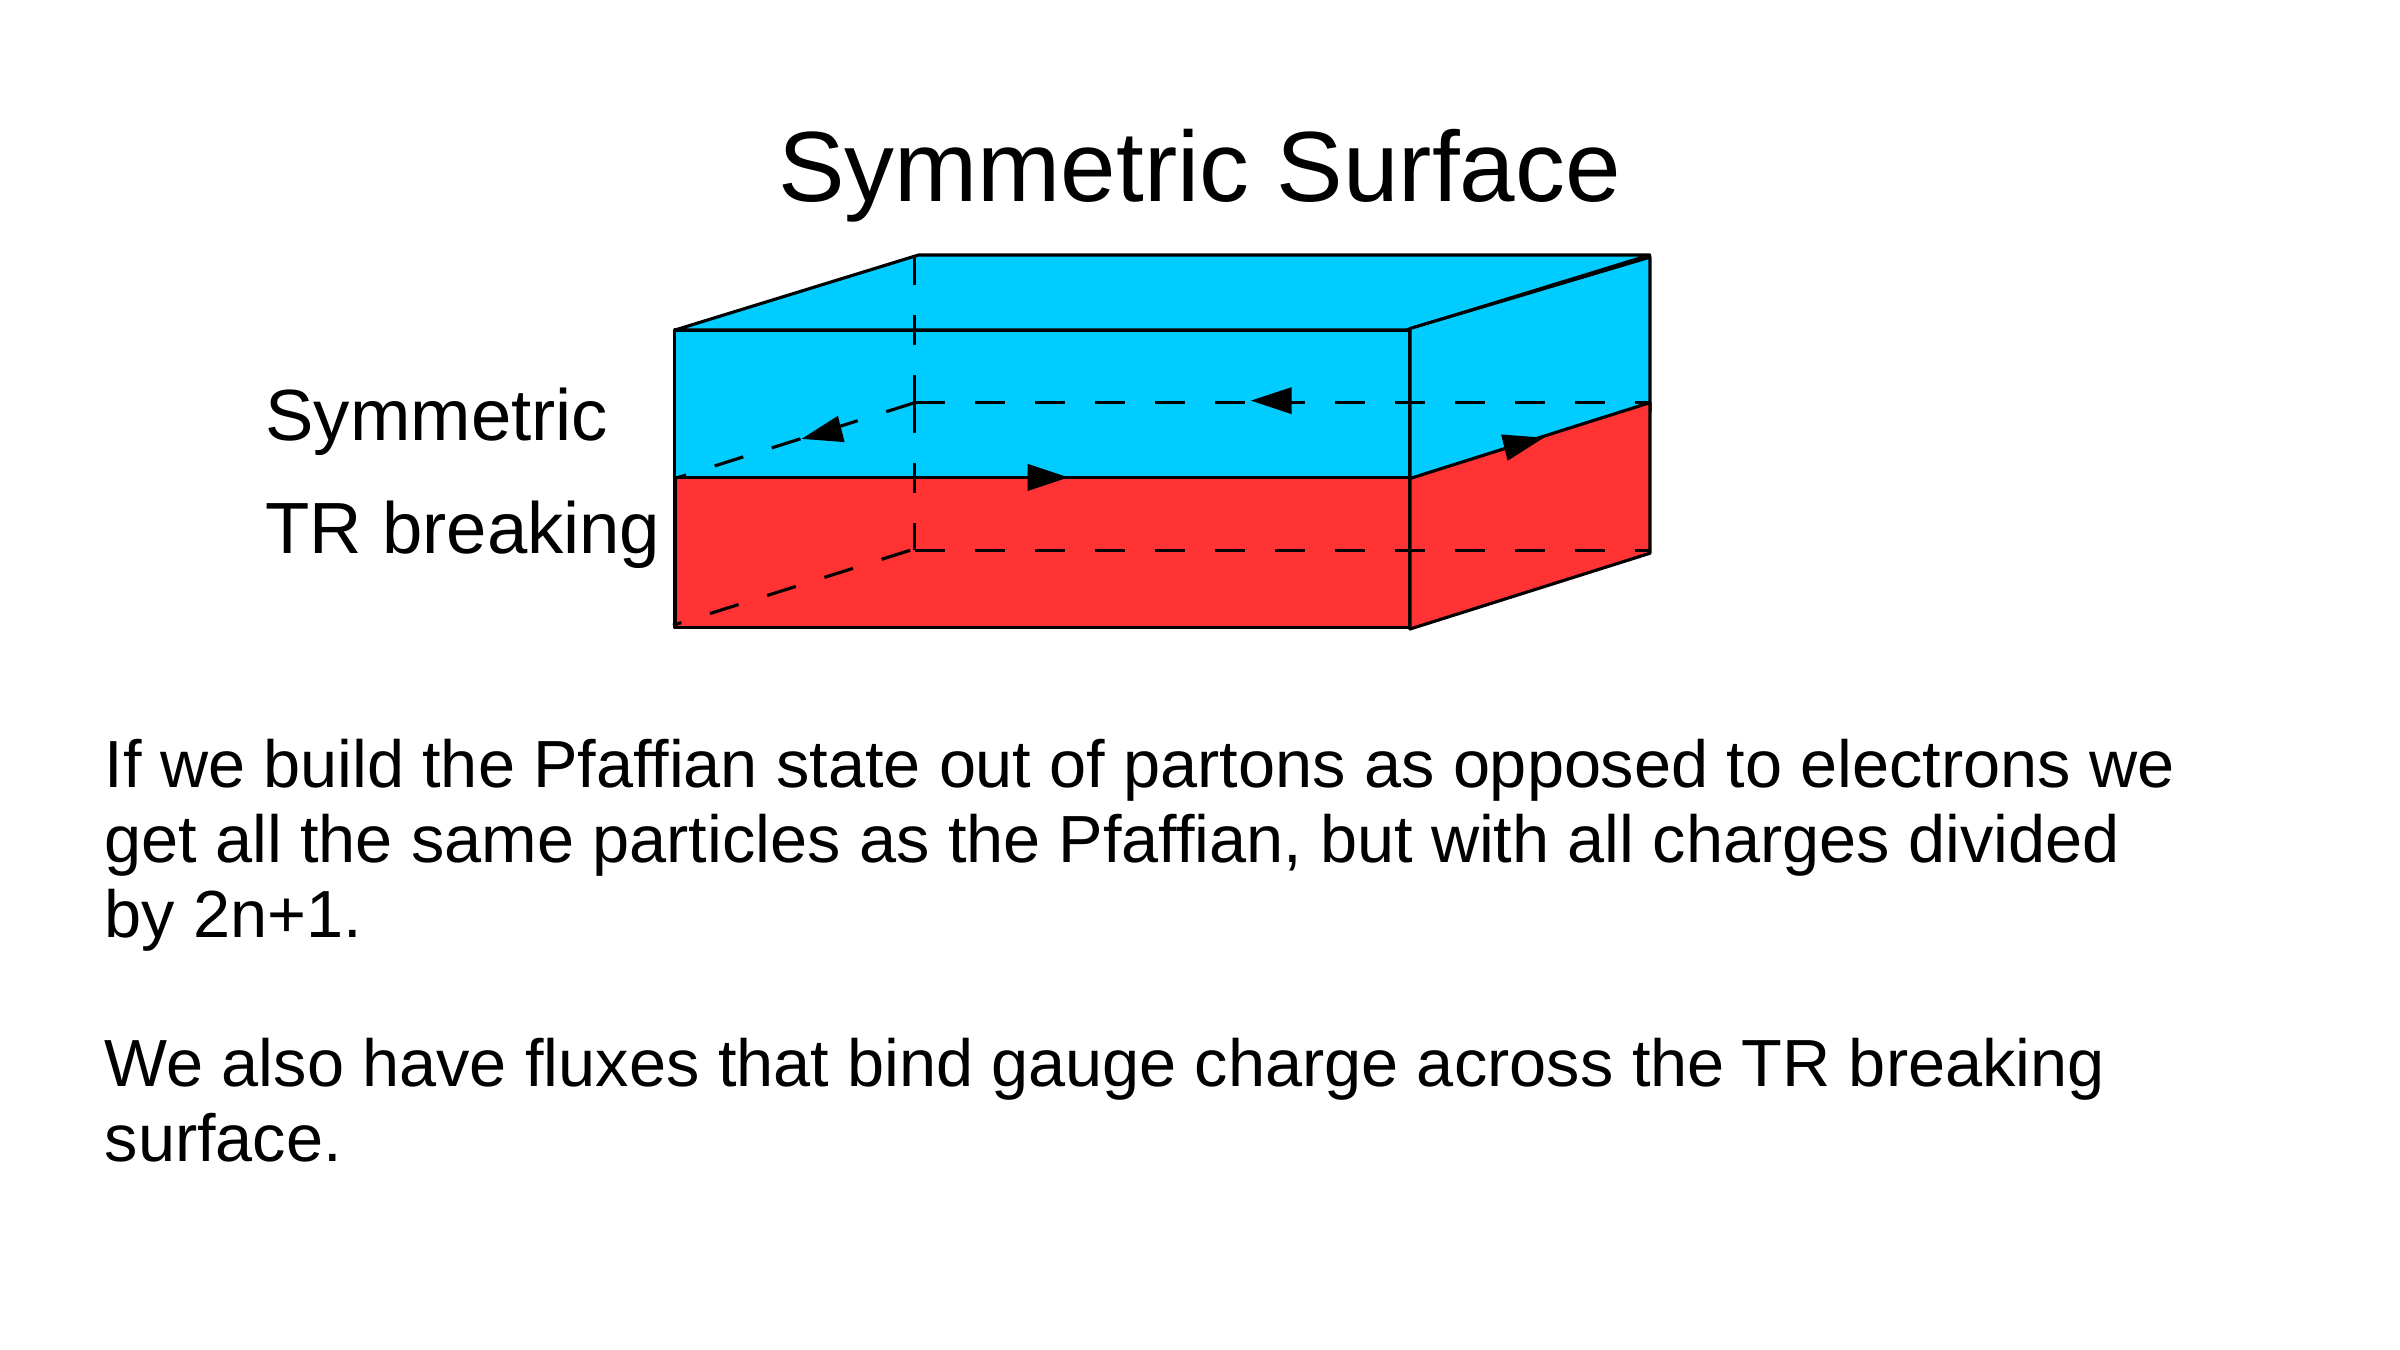

# Symmetric Surface
Symmetric
TR breaking
If we build the Pfaffian state out of partons as opposed to electrons we get all the same particles as the Pfaffian, but with all charges divided by 2n+1.
We also have fluxes that bind gauge charge across the TR breaking surface.